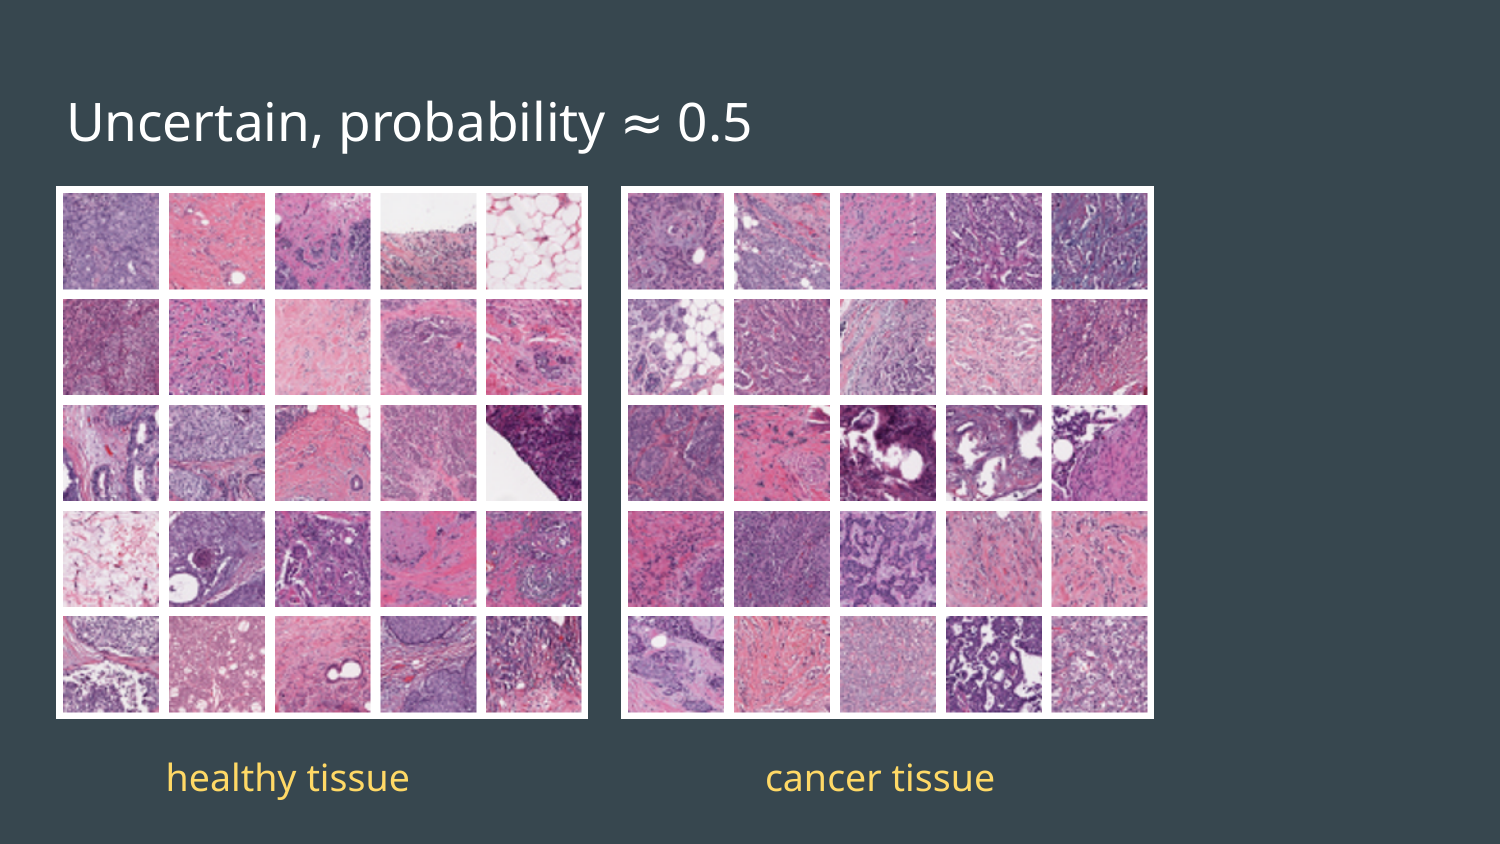

# Uncertain, probability ≈ 0.5
healthy tissue
cancer tissue